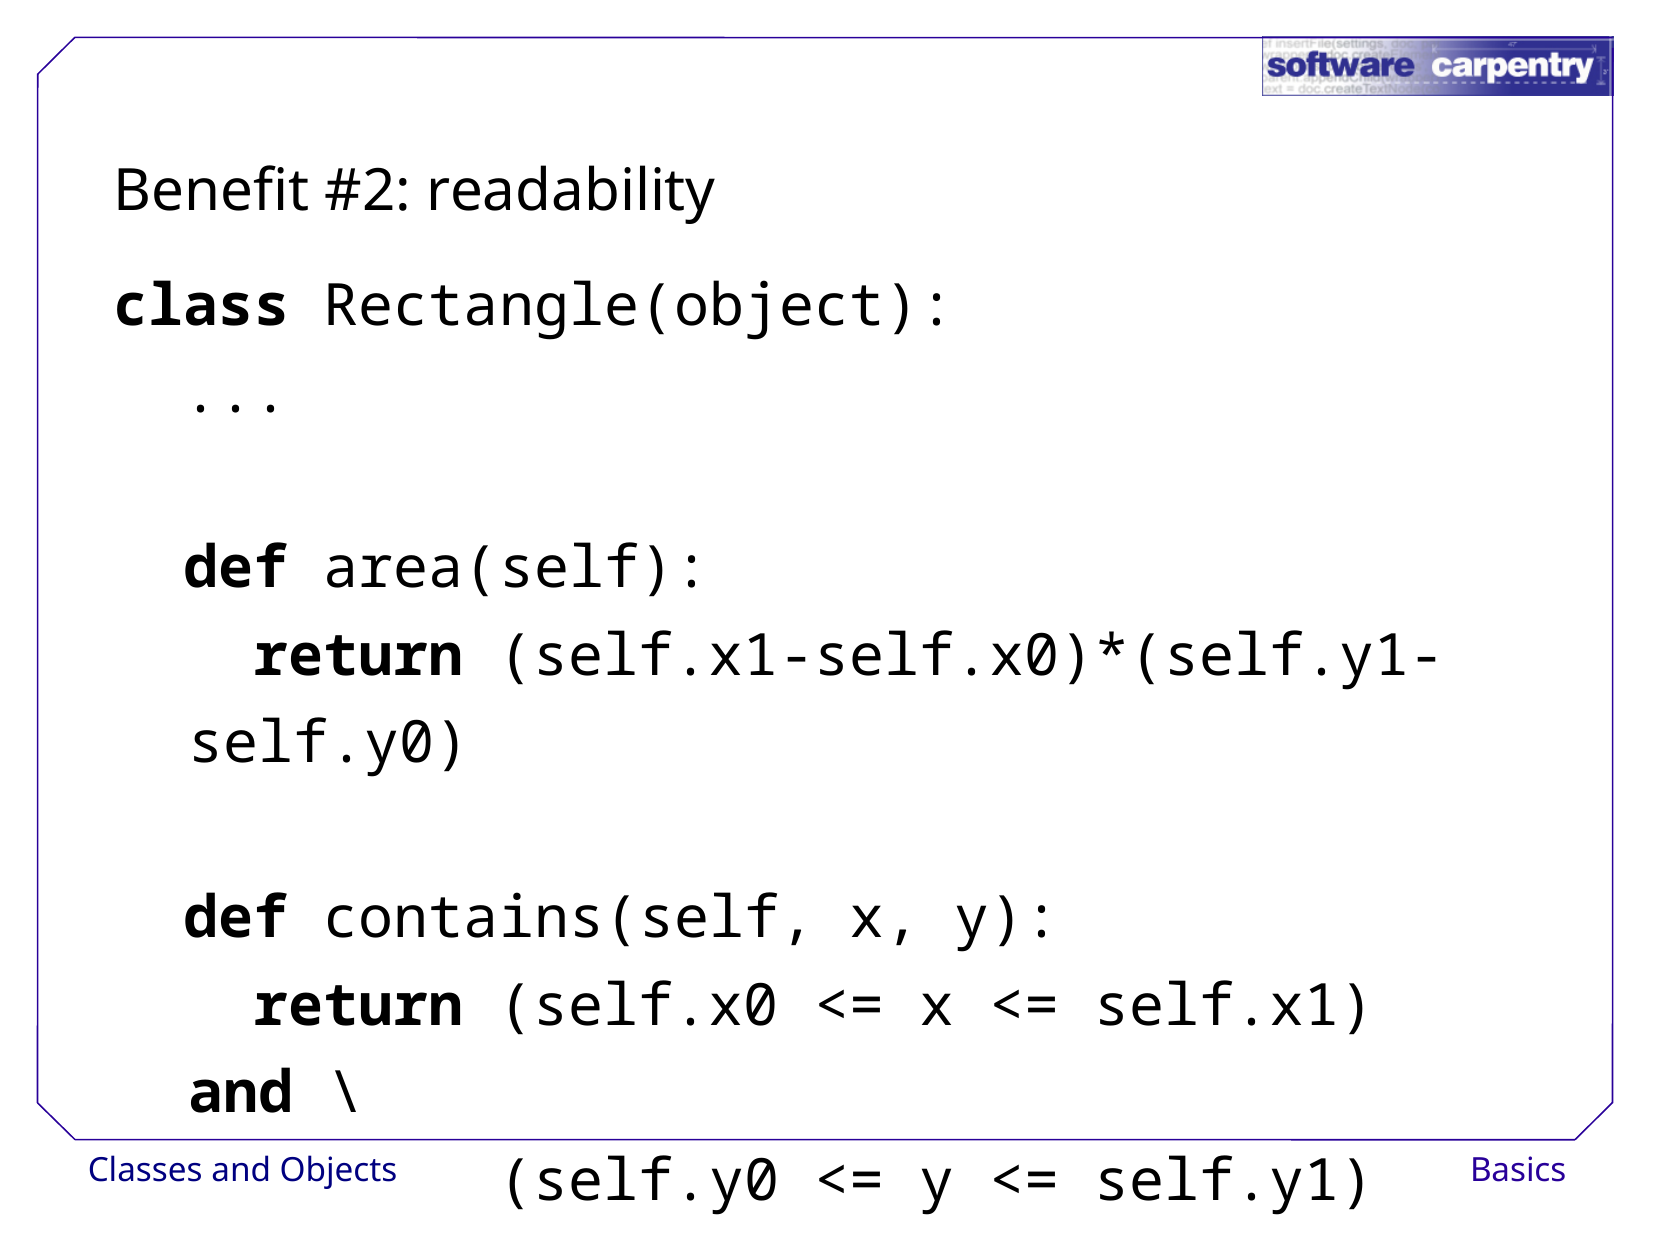

Benefit #2: readability
class Rectangle(object):
 ...
 def area(self):
 return (self.x1-self.x0)*(self.y1-self.y0)
 def contains(self, x, y):
 return (self.x0 <= x <= self.x1) and \
 (self.y0 <= y <= self.y1)